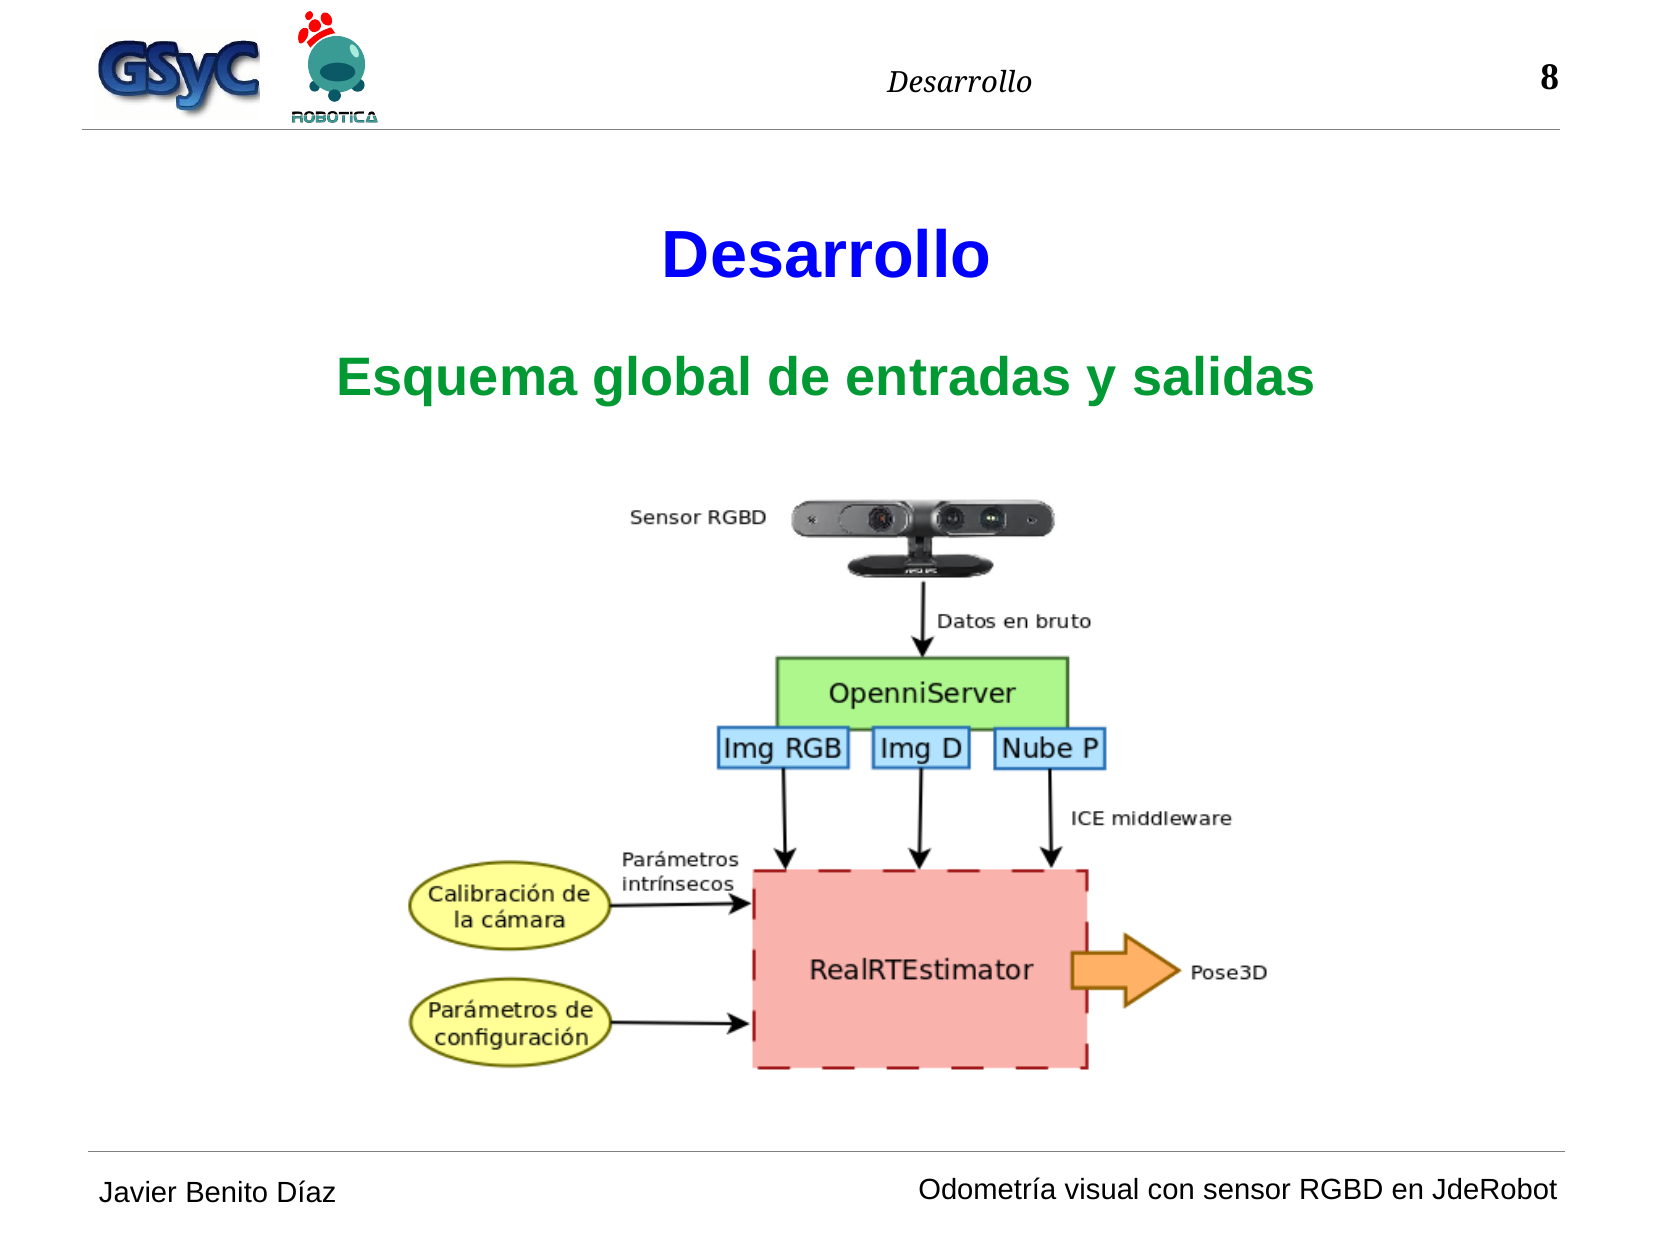

8
Desarrollo
# Desarrollo
Esquema global de entradas y salidas